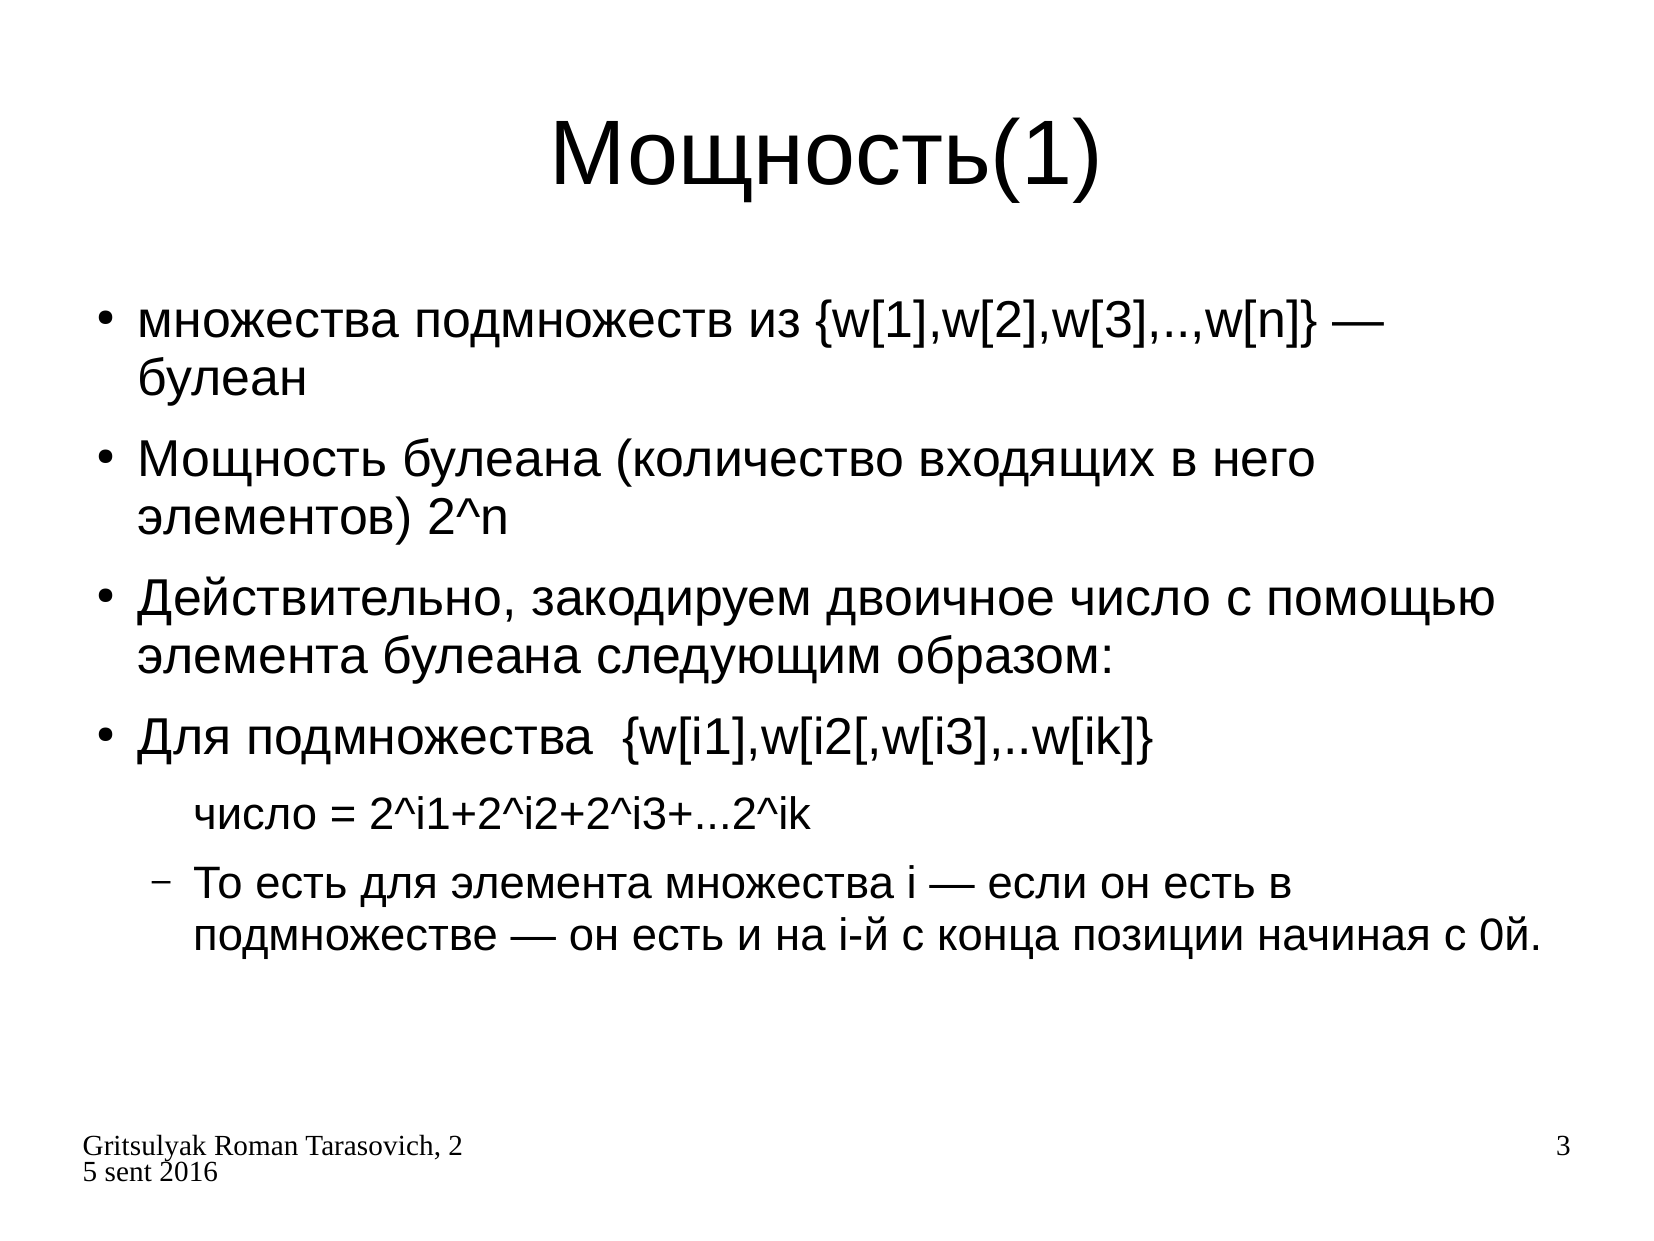

# Мощность(1)
множества подмножеств из {w[1],w[2],w[3],..,w[n]} — булеан
Мощность булеана (количество входящих в него элементов) 2^n
Действительно, закодируем двоичное число с помощью элемента булеана следующим образом:
Для подмножества  {w[i1],w[i2[,w[i3],..w[ik]}
число = 2^i1+2^i2+2^i3+...2^ik
То есть для элемента множества i — если он есть в подмножестве — он есть и на i-й с конца позиции начиная с 0й.
Gritsulyak Roman Tarasovich, 25 sent 2016
3